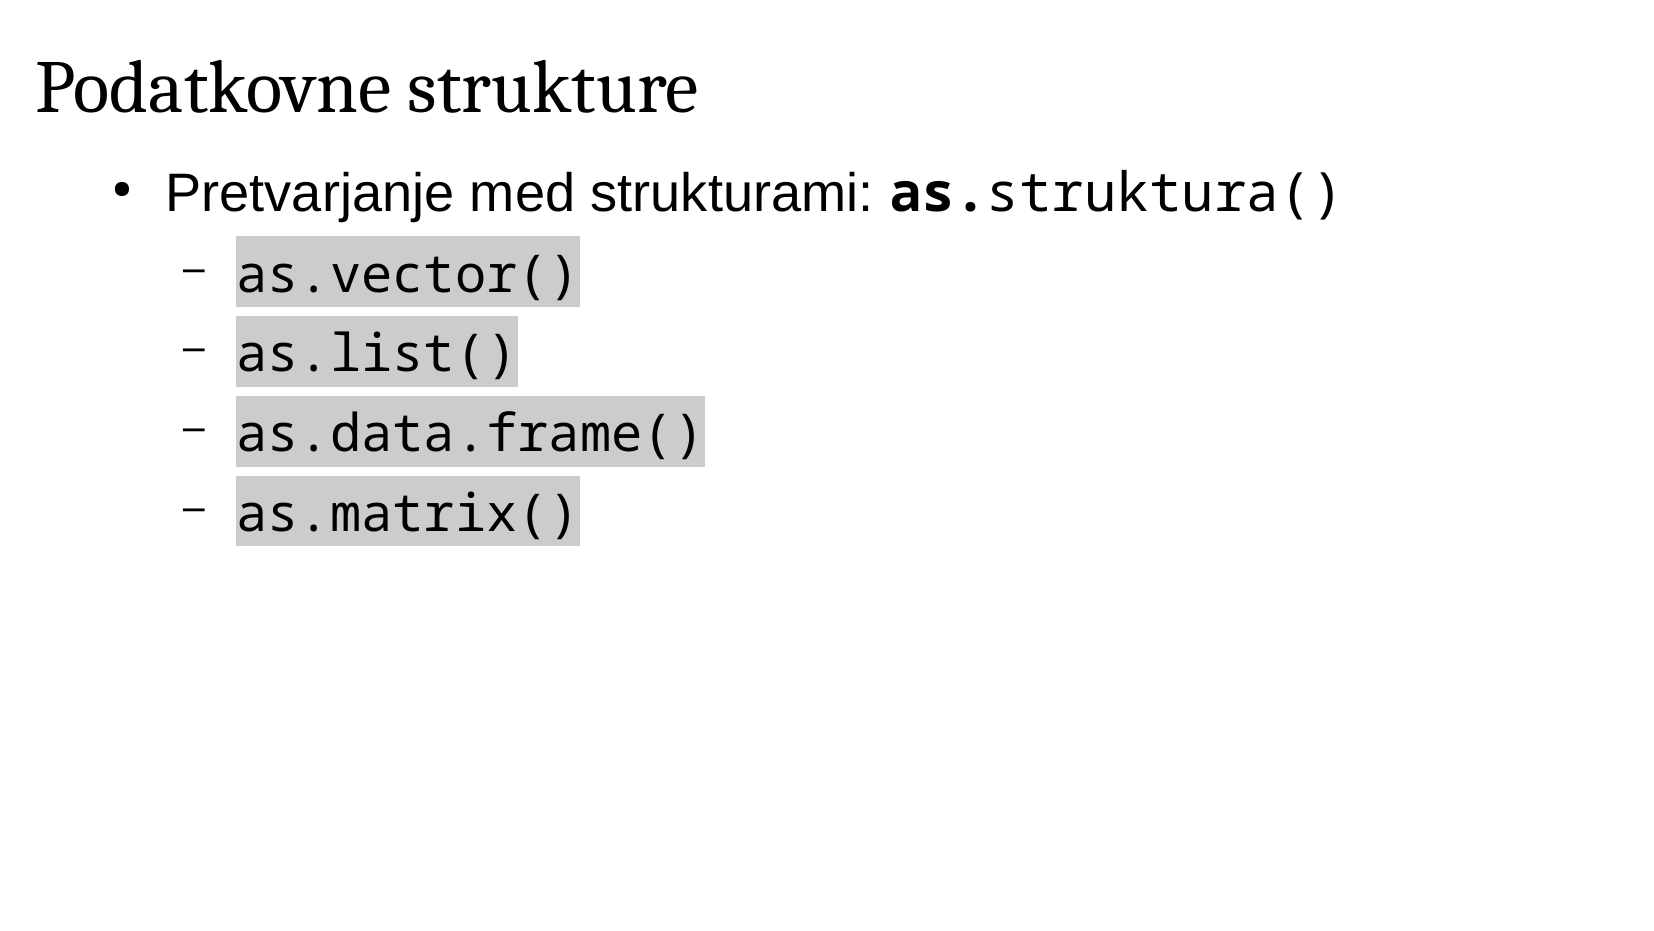

# Podatkovne strukture
Pretvarjanje med strukturami: as.struktura()
as.vector()
as.list()
as.data.frame()
as.matrix()